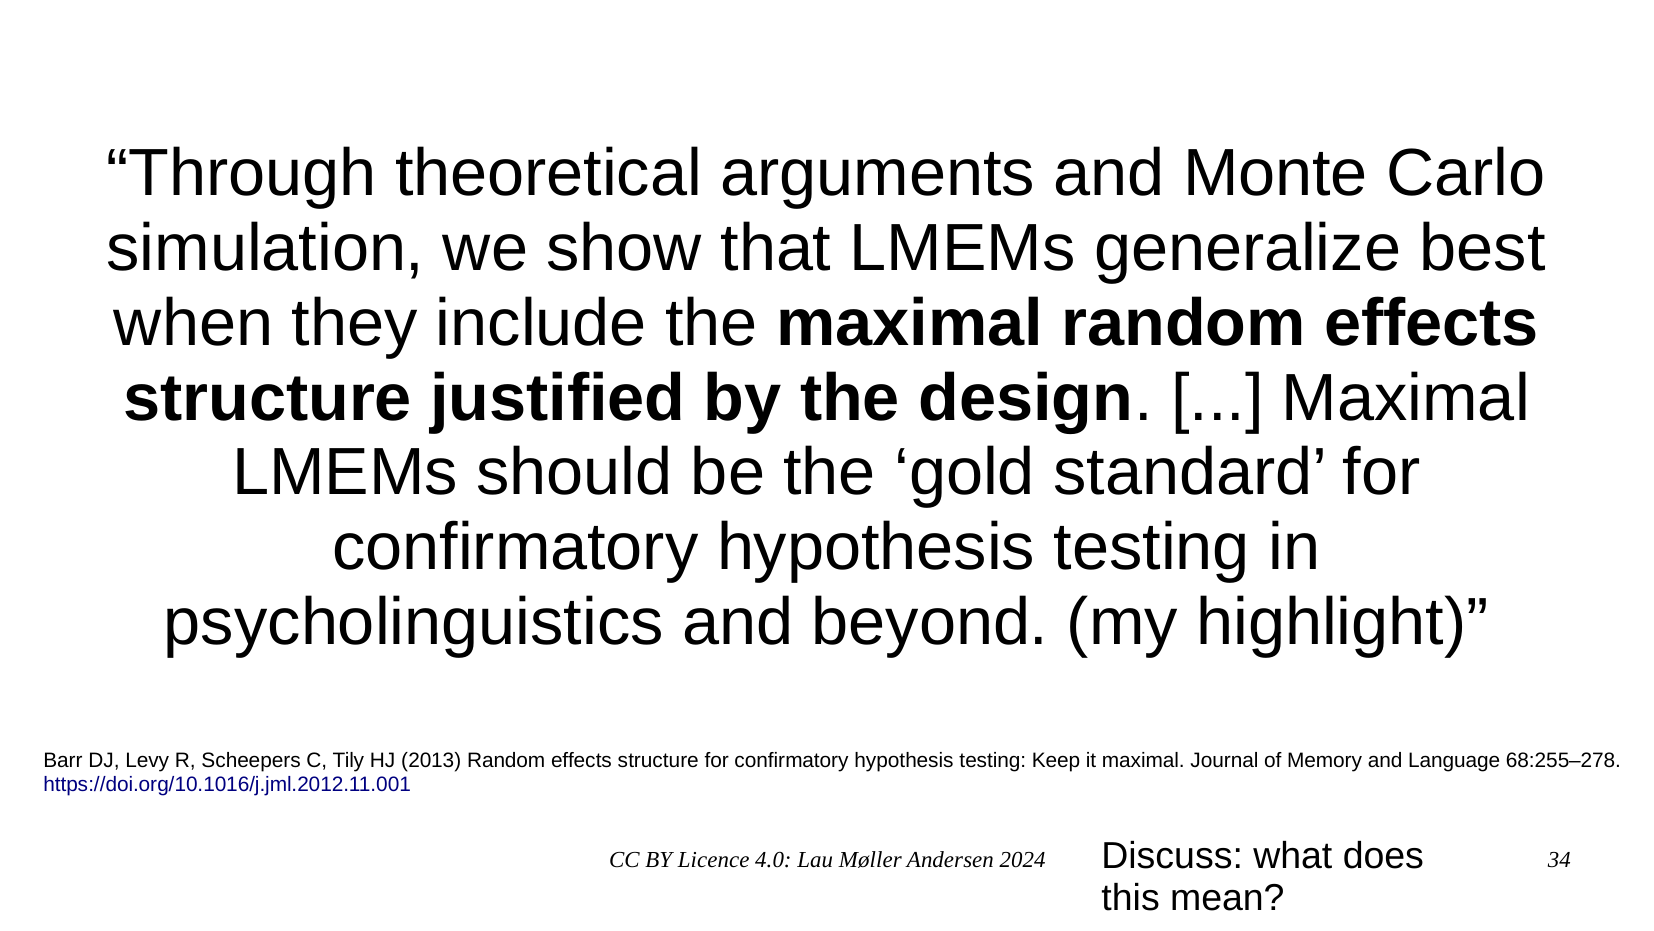

# “Through theoretical arguments and Monte Carlo simulation, we show that LMEMs generalize best when they include the maximal random effects structure justified by the design. [...] Maximal LMEMs should be the ‘gold standard’ for confirmatory hypothesis testing in psycholinguistics and beyond. (my highlight)”
Barr DJ, Levy R, Scheepers C, Tily HJ (2013) Random effects structure for confirmatory hypothesis testing: Keep it maximal. Journal of Memory and Language 68:255–278. https://doi.org/10.1016/j.jml.2012.11.001
Discuss: what does this mean?
CC BY Licence 4.0: Lau Møller Andersen 2024
34